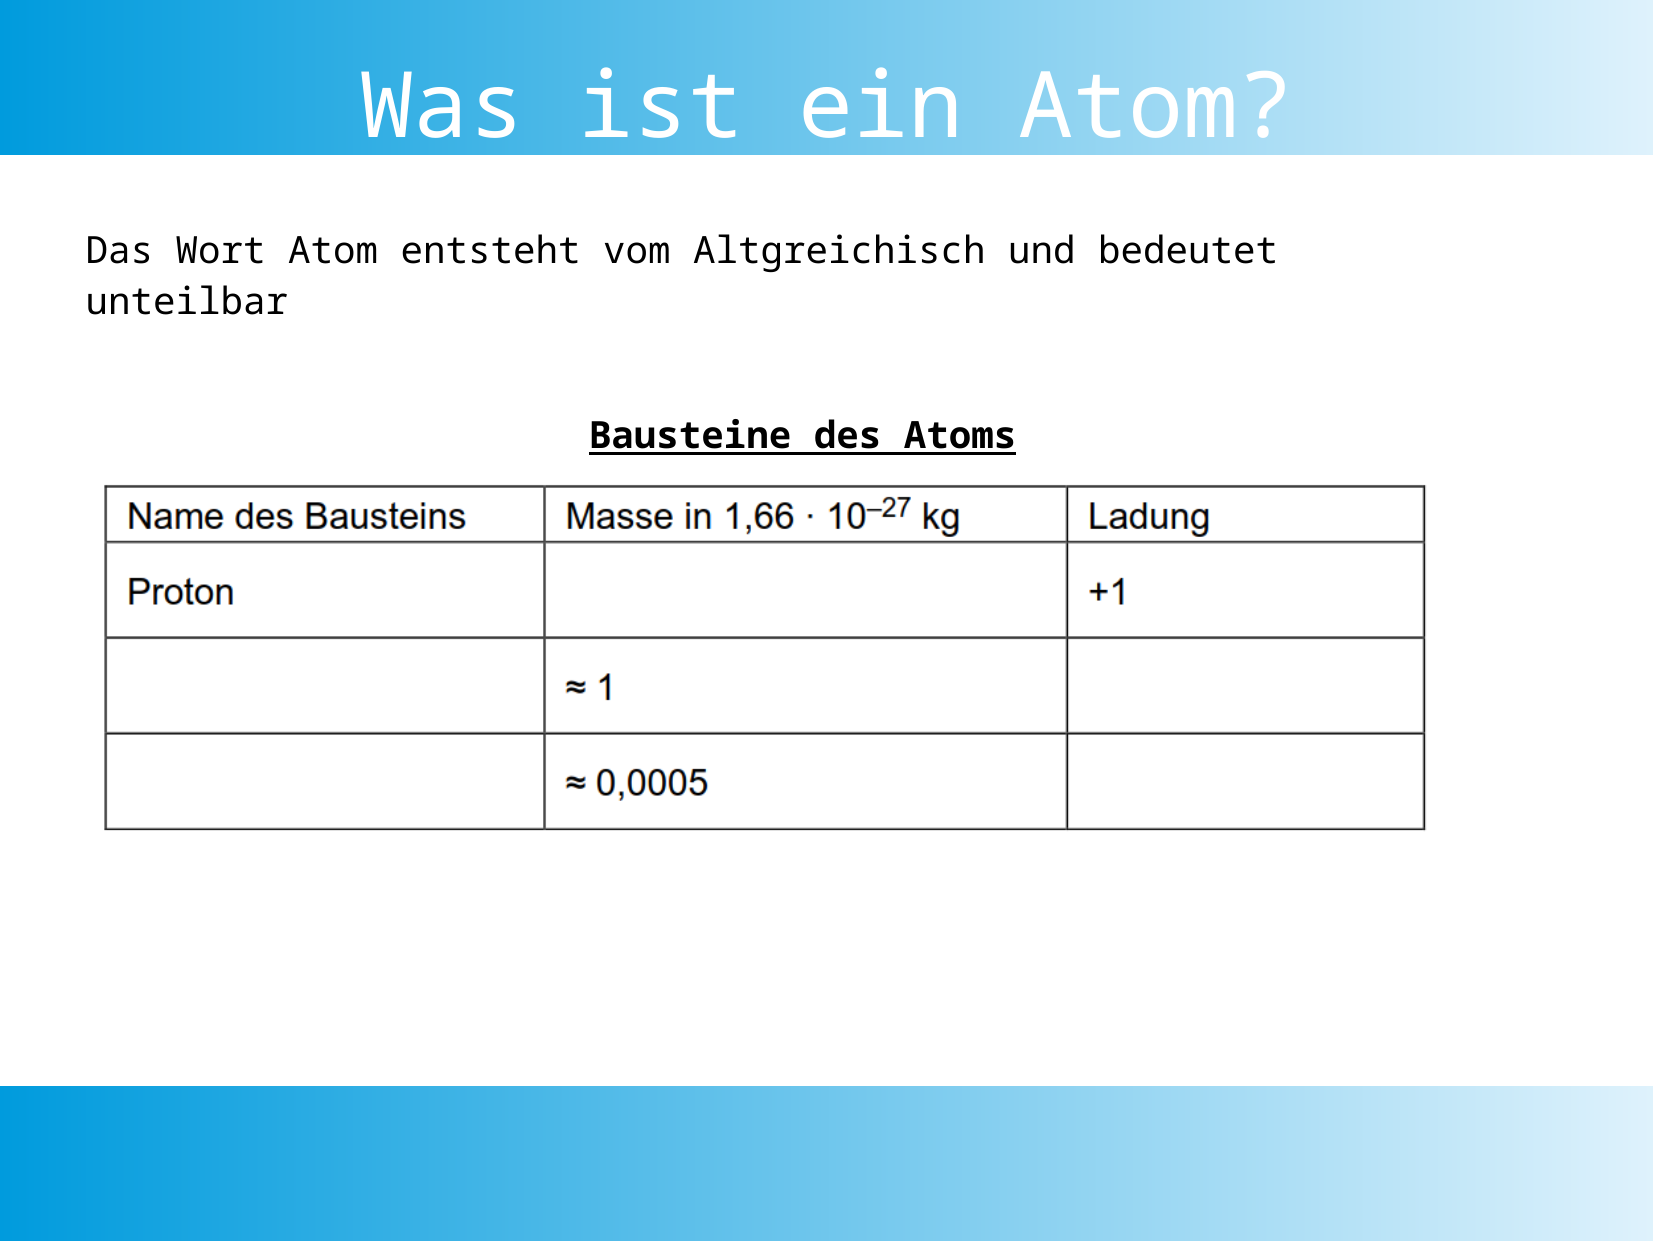

# Was ist ein Atom?
Das Wort Atom entsteht vom Altgreichisch und bedeutet unteilbar
Bausteine des Atoms